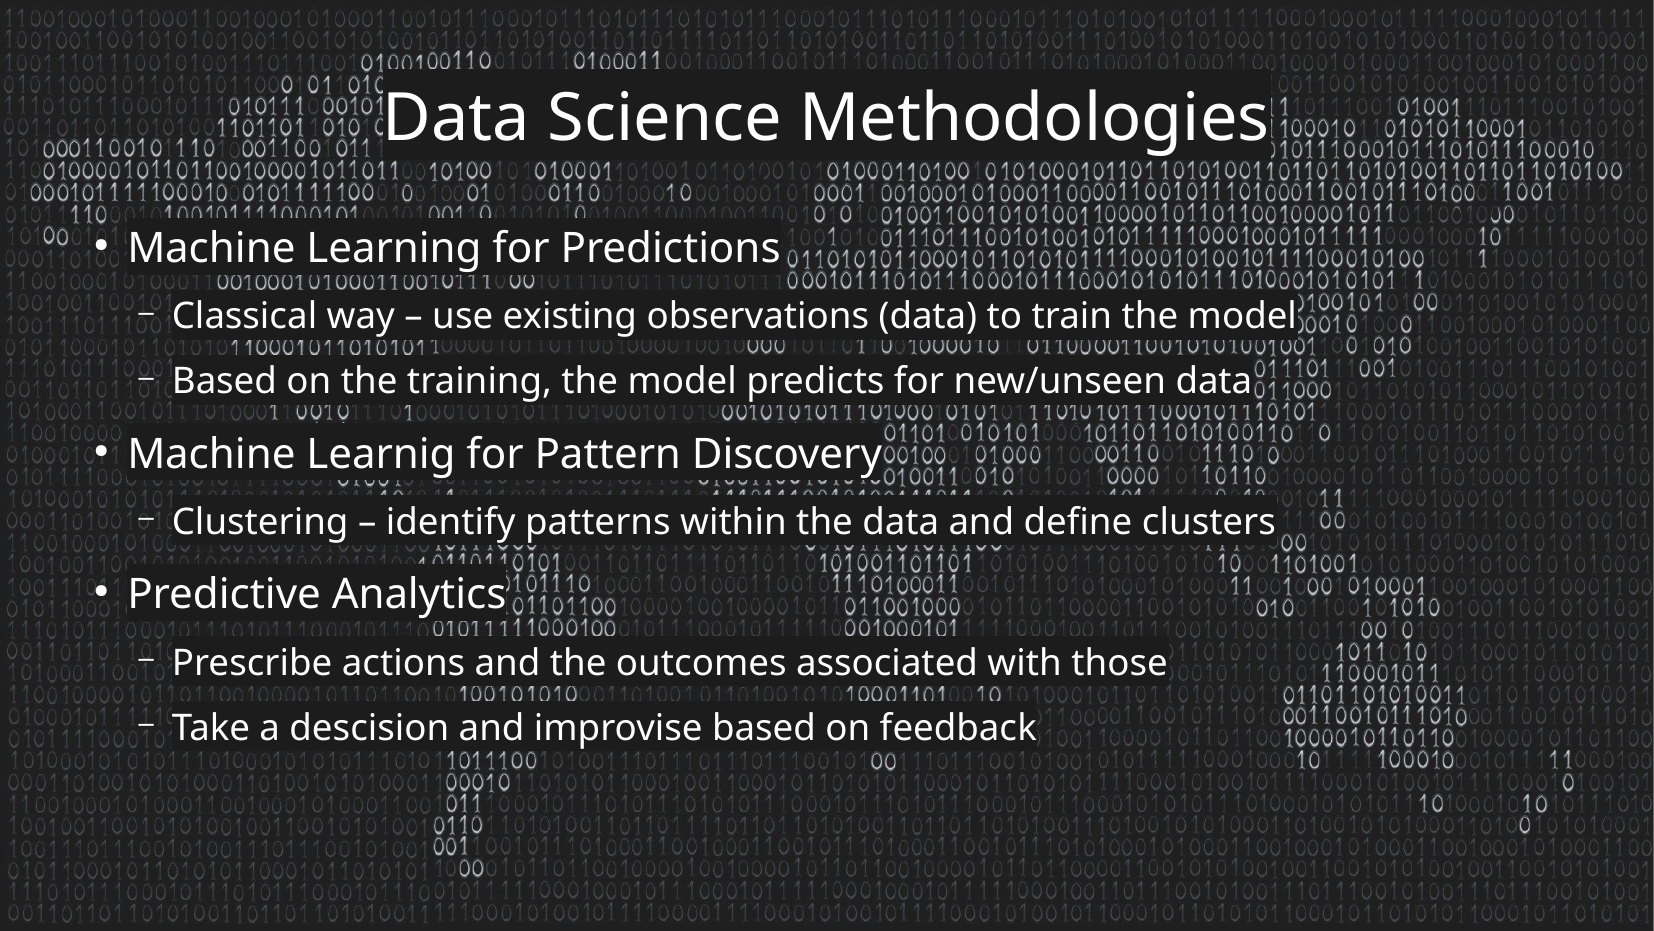

# Data Science Methodologies
Machine Learning for Predictions
Classical way – use existing observations (data) to train the model
Based on the training, the model predicts for new/unseen data
Machine Learnig for Pattern Discovery
Clustering – identify patterns within the data and define clusters
Predictive Analytics
Prescribe actions and the outcomes associated with those
Take a descision and improvise based on feedback